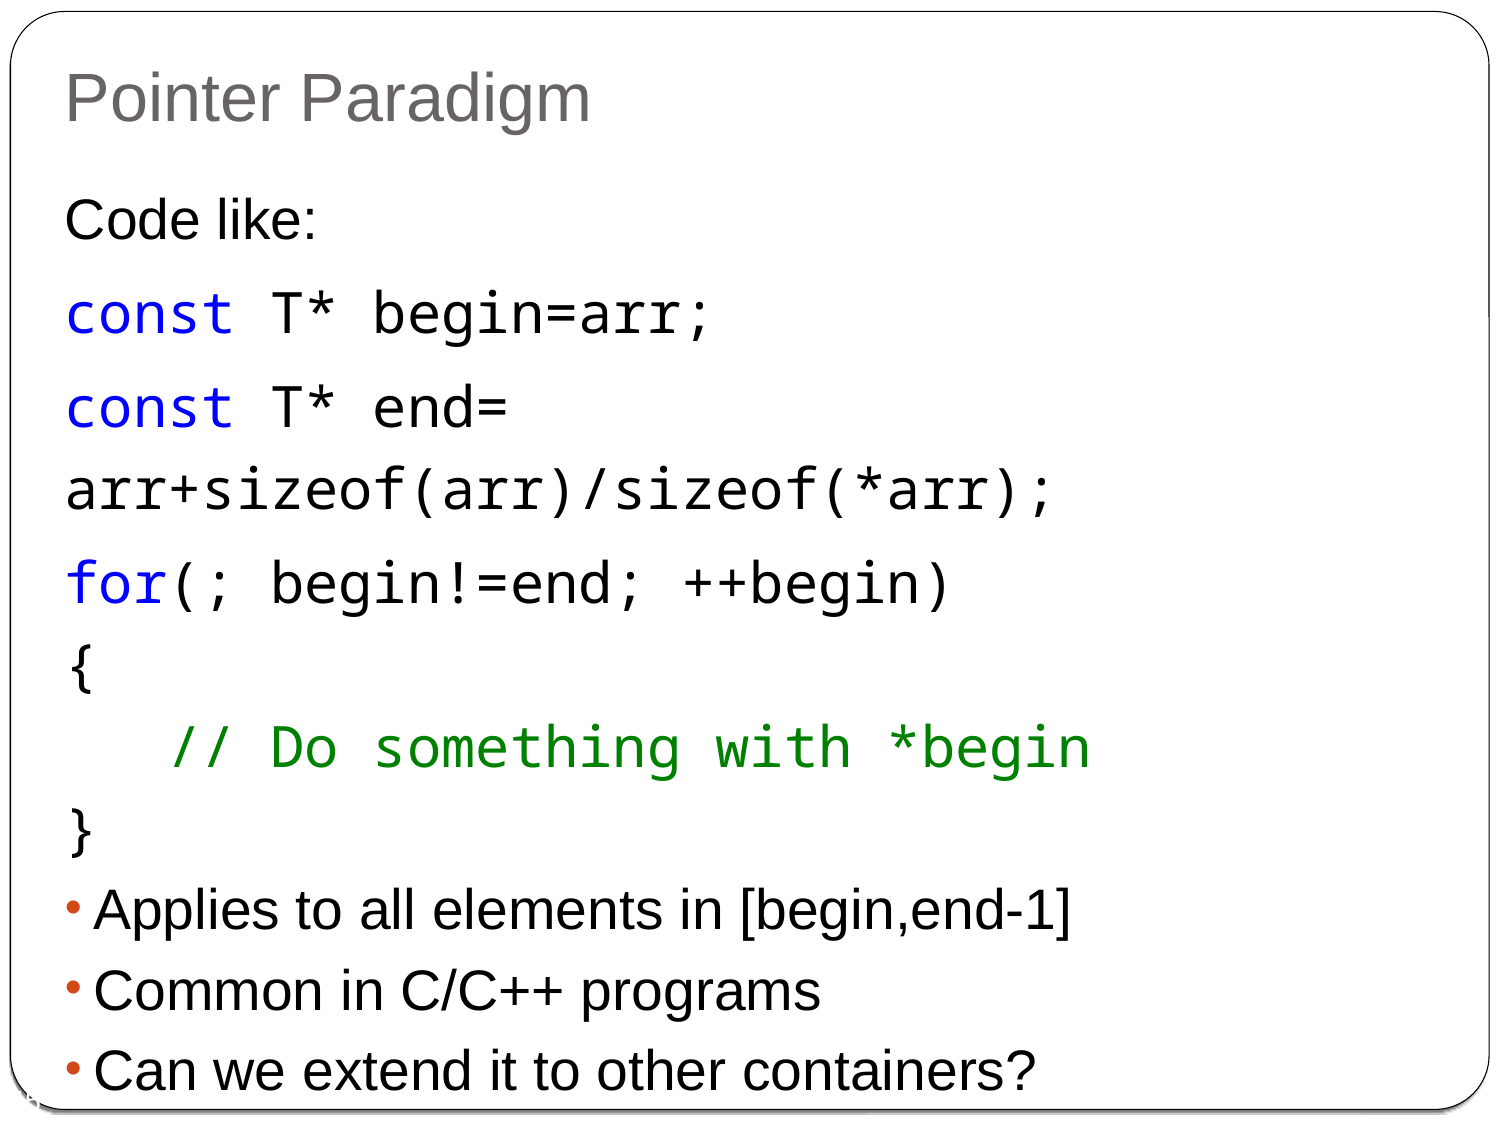

# Pointer Paradigm
Code like:
const T* begin=arr;
const T* end= arr+sizeof(arr)/sizeof(*arr);
for(; begin!=end; ++begin)
{
   // Do something with *begin
}
Applies to all elements in [begin,end-1]
Common in C/C++ programs
Can we extend it to other containers?